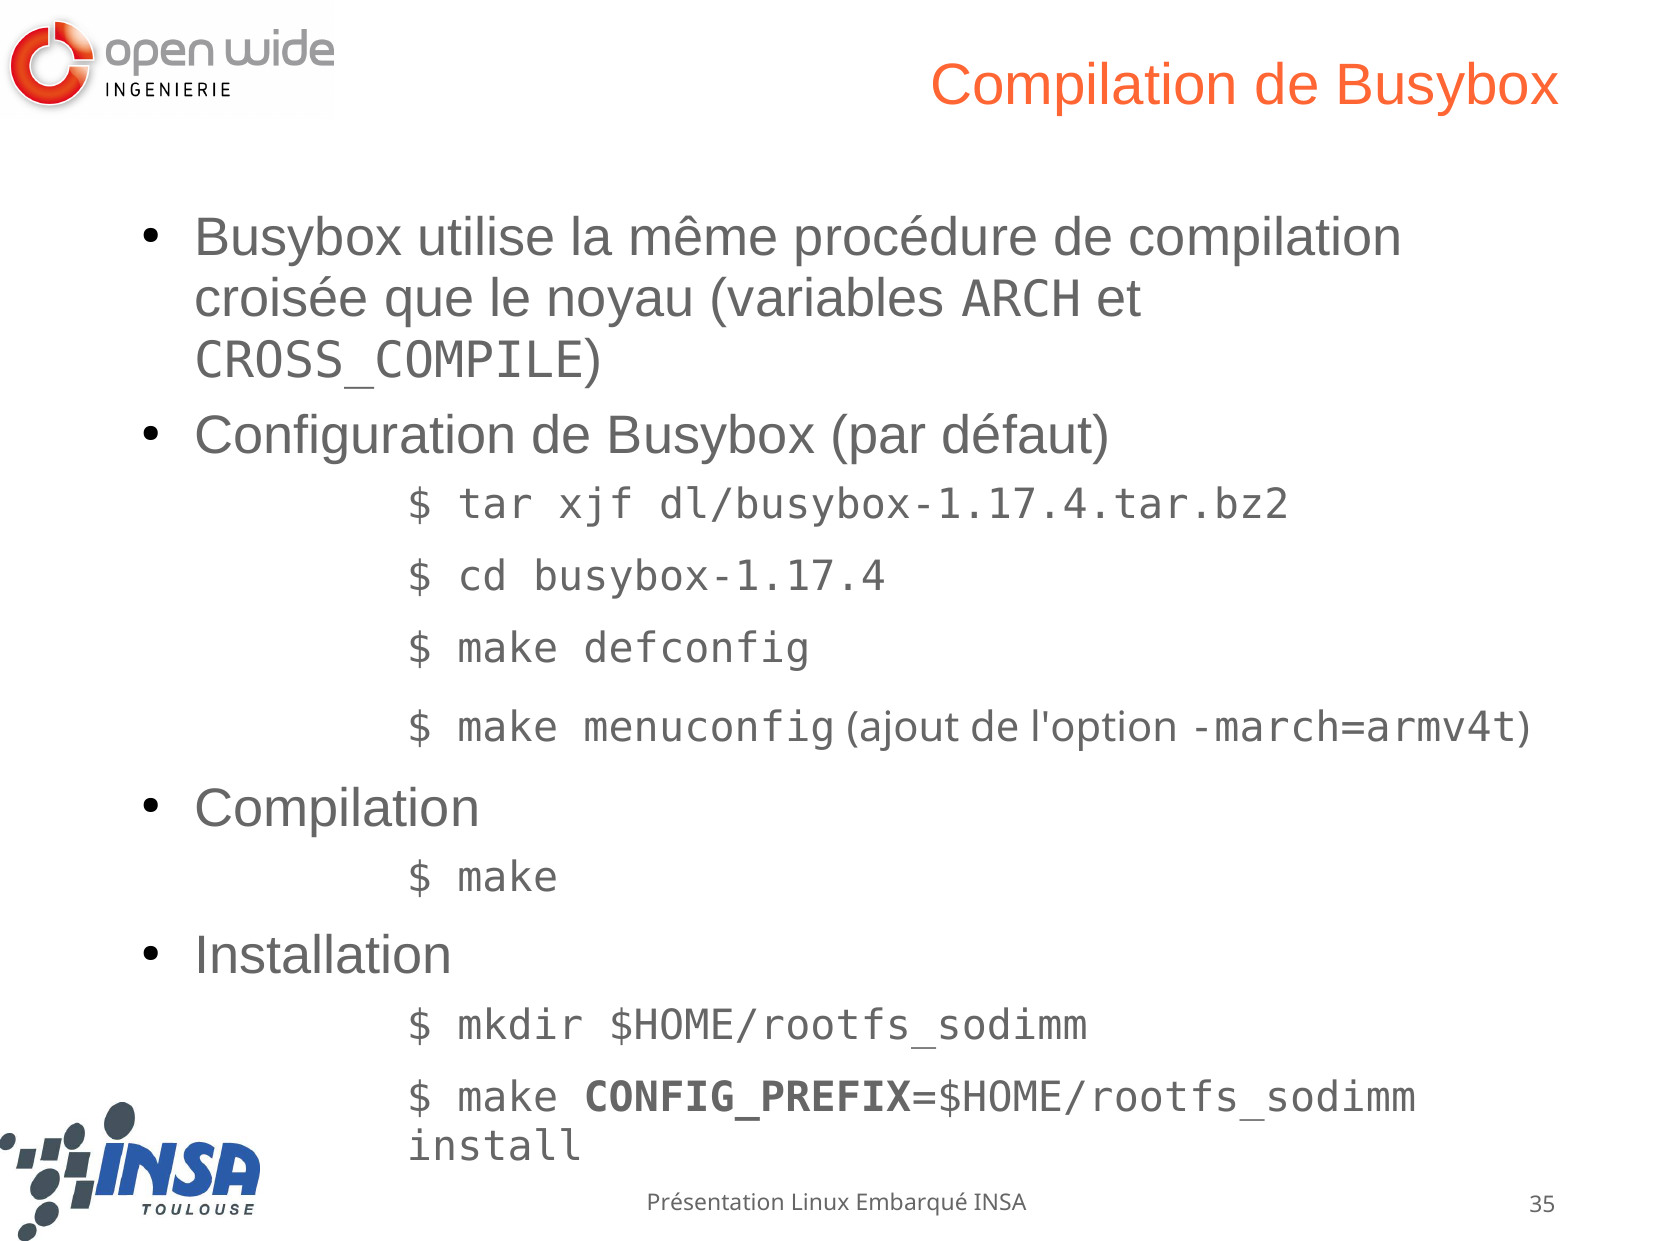

# Compilation de Busybox
Busybox utilise la même procédure de compilation croisée que le noyau (variables ARCH et CROSS_COMPILE)
Configuration de Busybox (par défaut)
$ tar xjf dl/busybox-1.17.4.tar.bz2
$ cd busybox-1.17.4
$ make defconfig
$ make menuconfig (ajout de l'option -march=armv4t)
Compilation
$ make
Installation
$ mkdir $HOME/rootfs_sodimm
$ make CONFIG_PREFIX=$HOME/rootfs_sodimm install